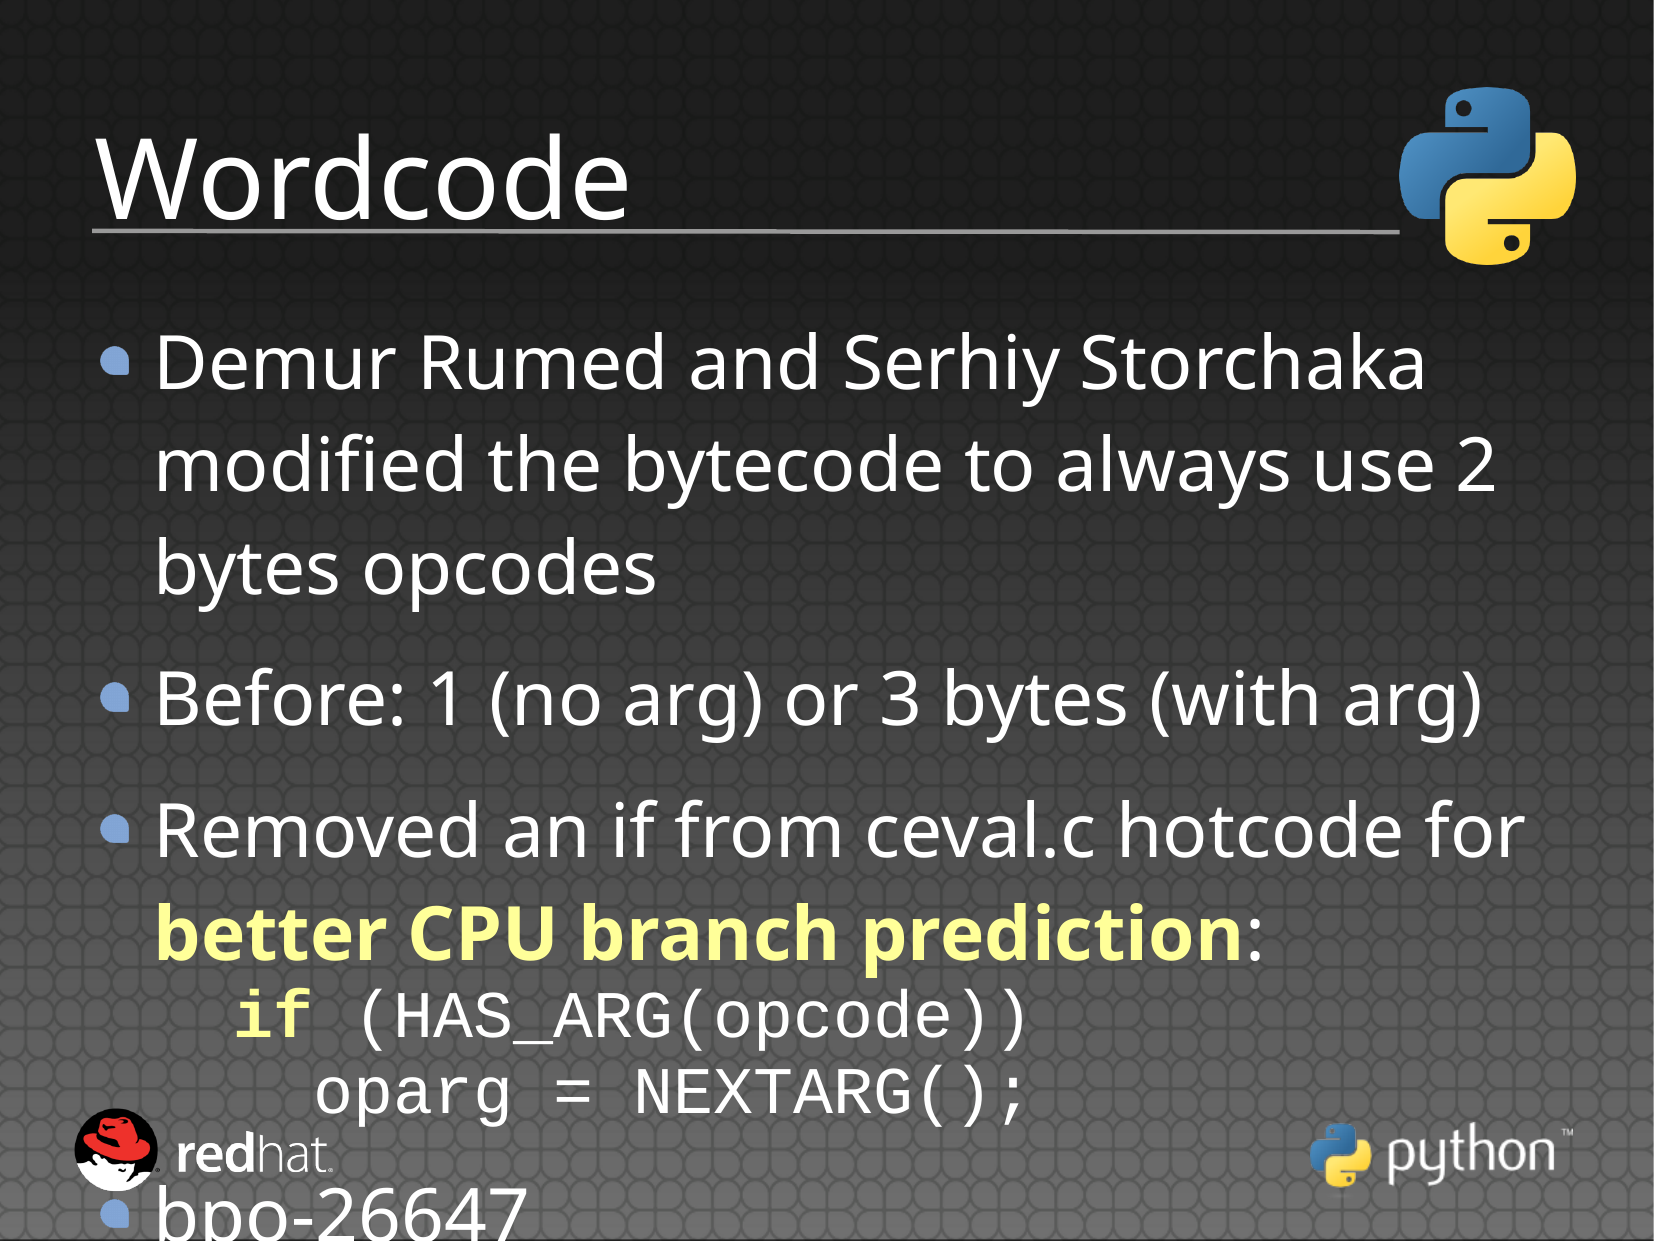

Wordcode
# Demur Rumed and Serhiy Storchaka modified the bytecode to always use 2 bytes opcodes
Before: 1 (no arg) or 3 bytes (with arg)
Removed an if from ceval.c hotcode for better CPU branch prediction:
 if (HAS_ARG(opcode))
 oparg = NEXTARG();
bpo-26647